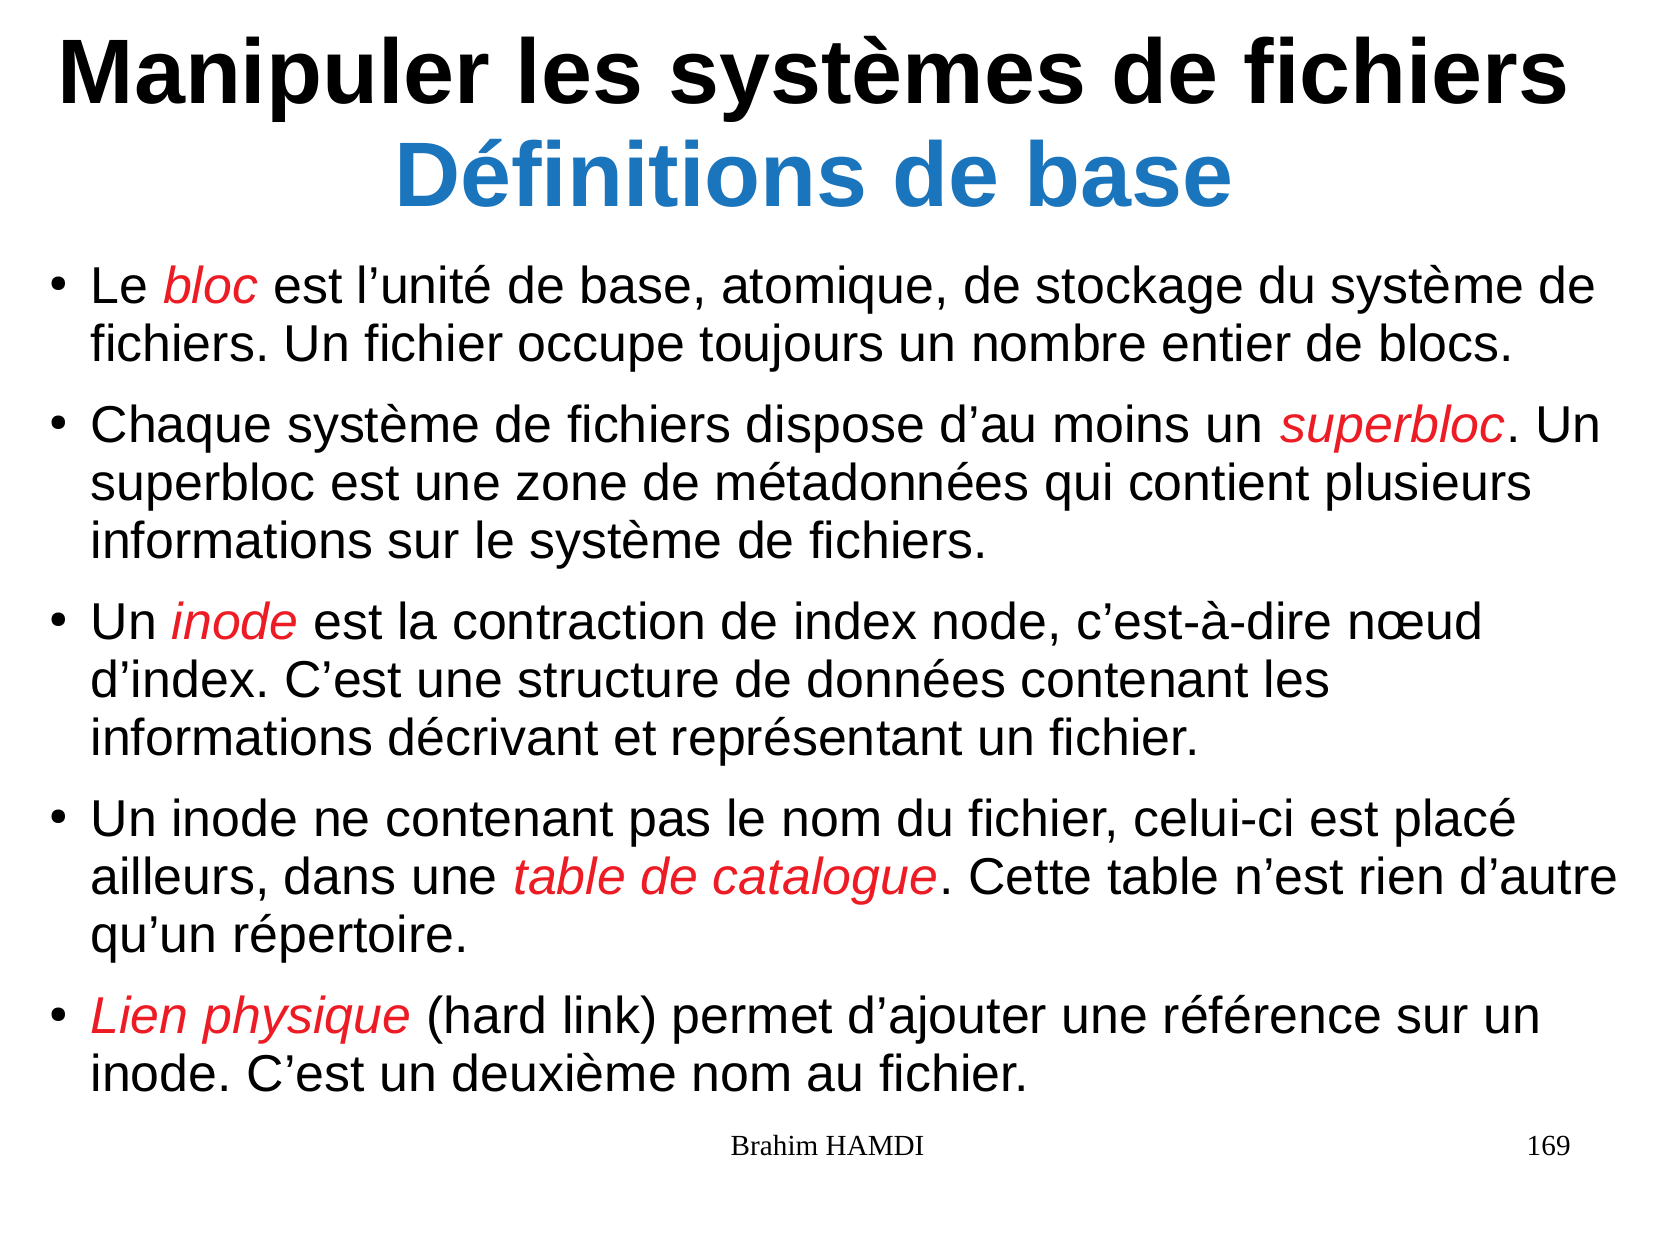

# Manipuler les systèmes de fichiers Définitions de base
Le bloc est l’unité de base, atomique, de stockage du système de fichiers. Un fichier occupe toujours un nombre entier de blocs.
Chaque système de fichiers dispose d’au moins un superbloc. Un superbloc est une zone de métadonnées qui contient plusieurs informations sur le système de fichiers.
Un inode est la contraction de index node, c’est-à-dire nœud d’index. C’est une structure de données contenant les informations décrivant et représentant un fichier.
Un inode ne contenant pas le nom du fichier, celui-ci est placé ailleurs, dans une table de catalogue. Cette table n’est rien d’autre qu’un répertoire.
Lien physique (hard link) permet d’ajouter une référence sur un inode. C’est un deuxième nom au fichier.
Brahim HAMDI
169